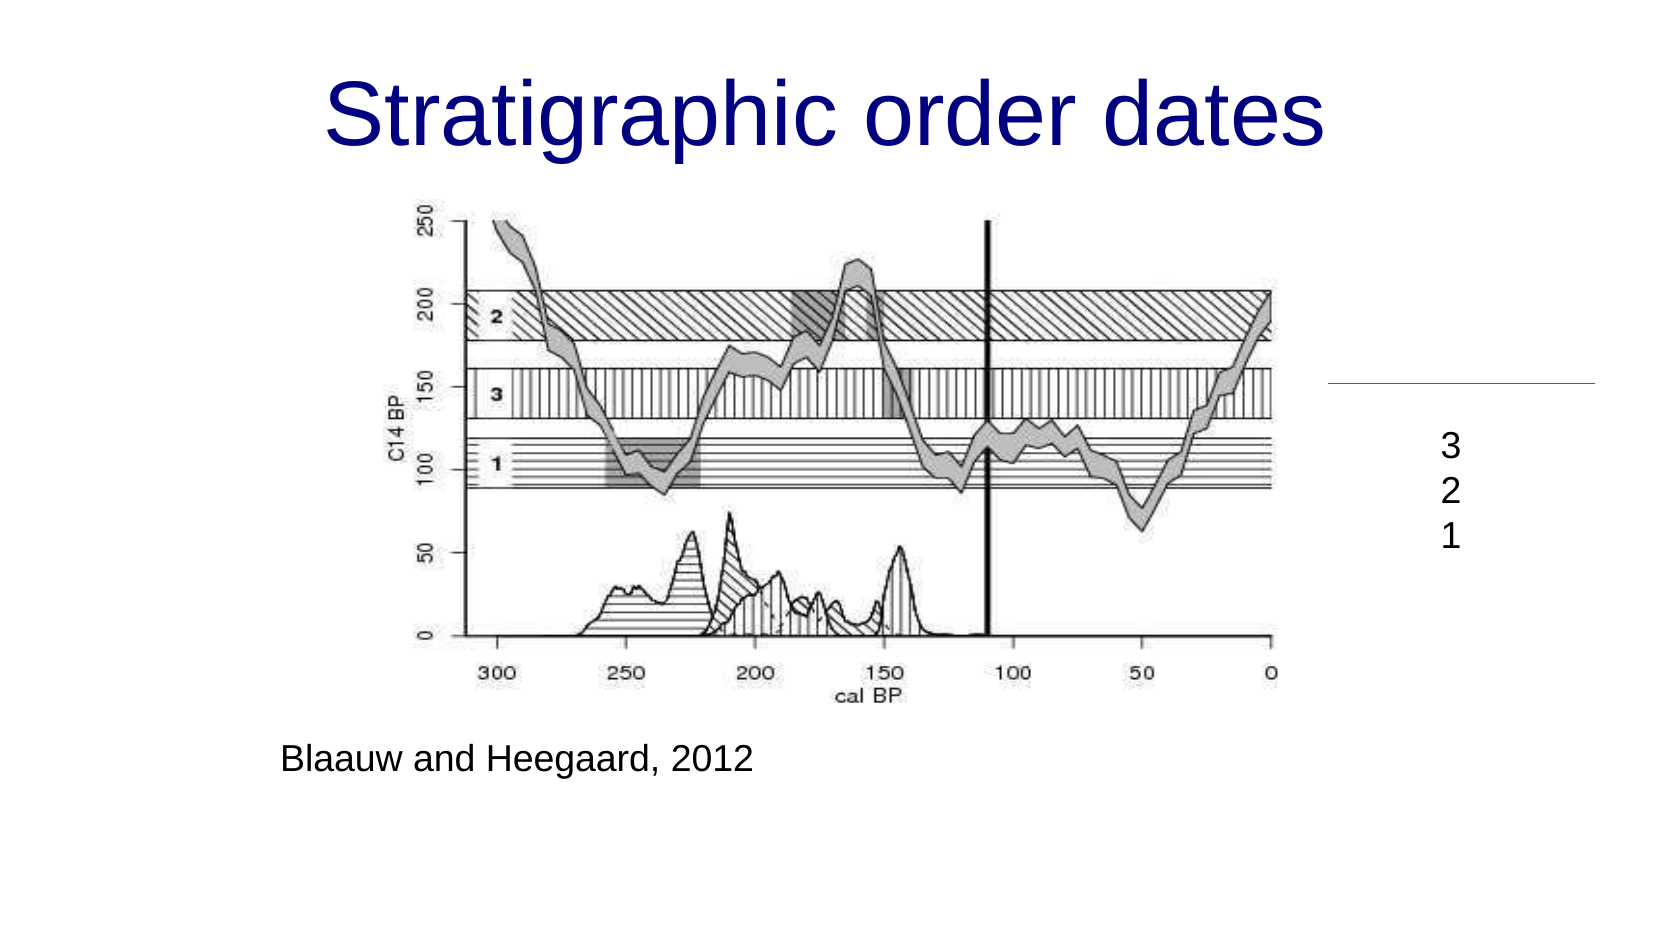

Stratigraphic order dates
3
2
1
Blaauw and Heegaard, 2012